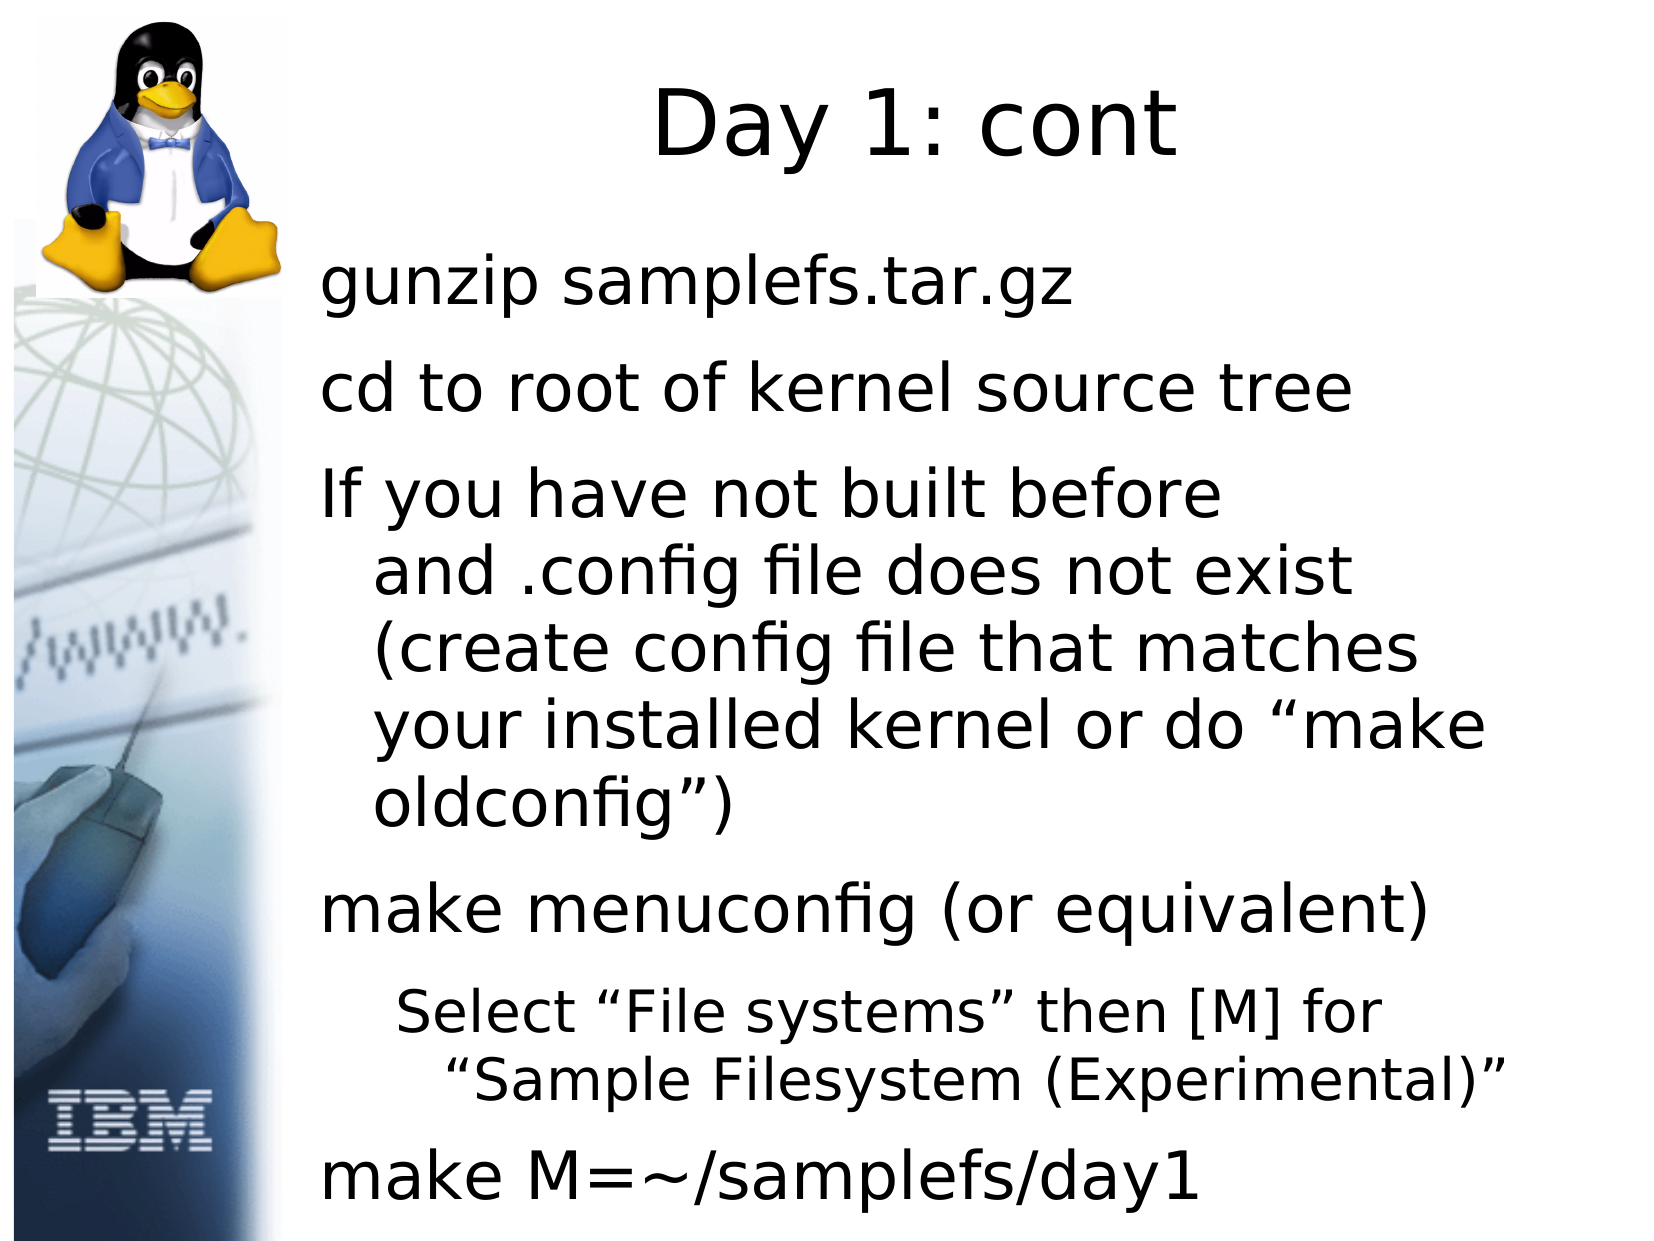

# Day 1: cont
gunzip samplefs.tar.gz
cd to root of kernel source tree
If you have not built before and .config file does not exist (create config file that matches your installed kernel or do “make oldconfig”)
make menuconfig (or equivalent)
Select “File systems” then [M] for “Sample Filesystem (Experimental)”
make M=~/samplefs/day1